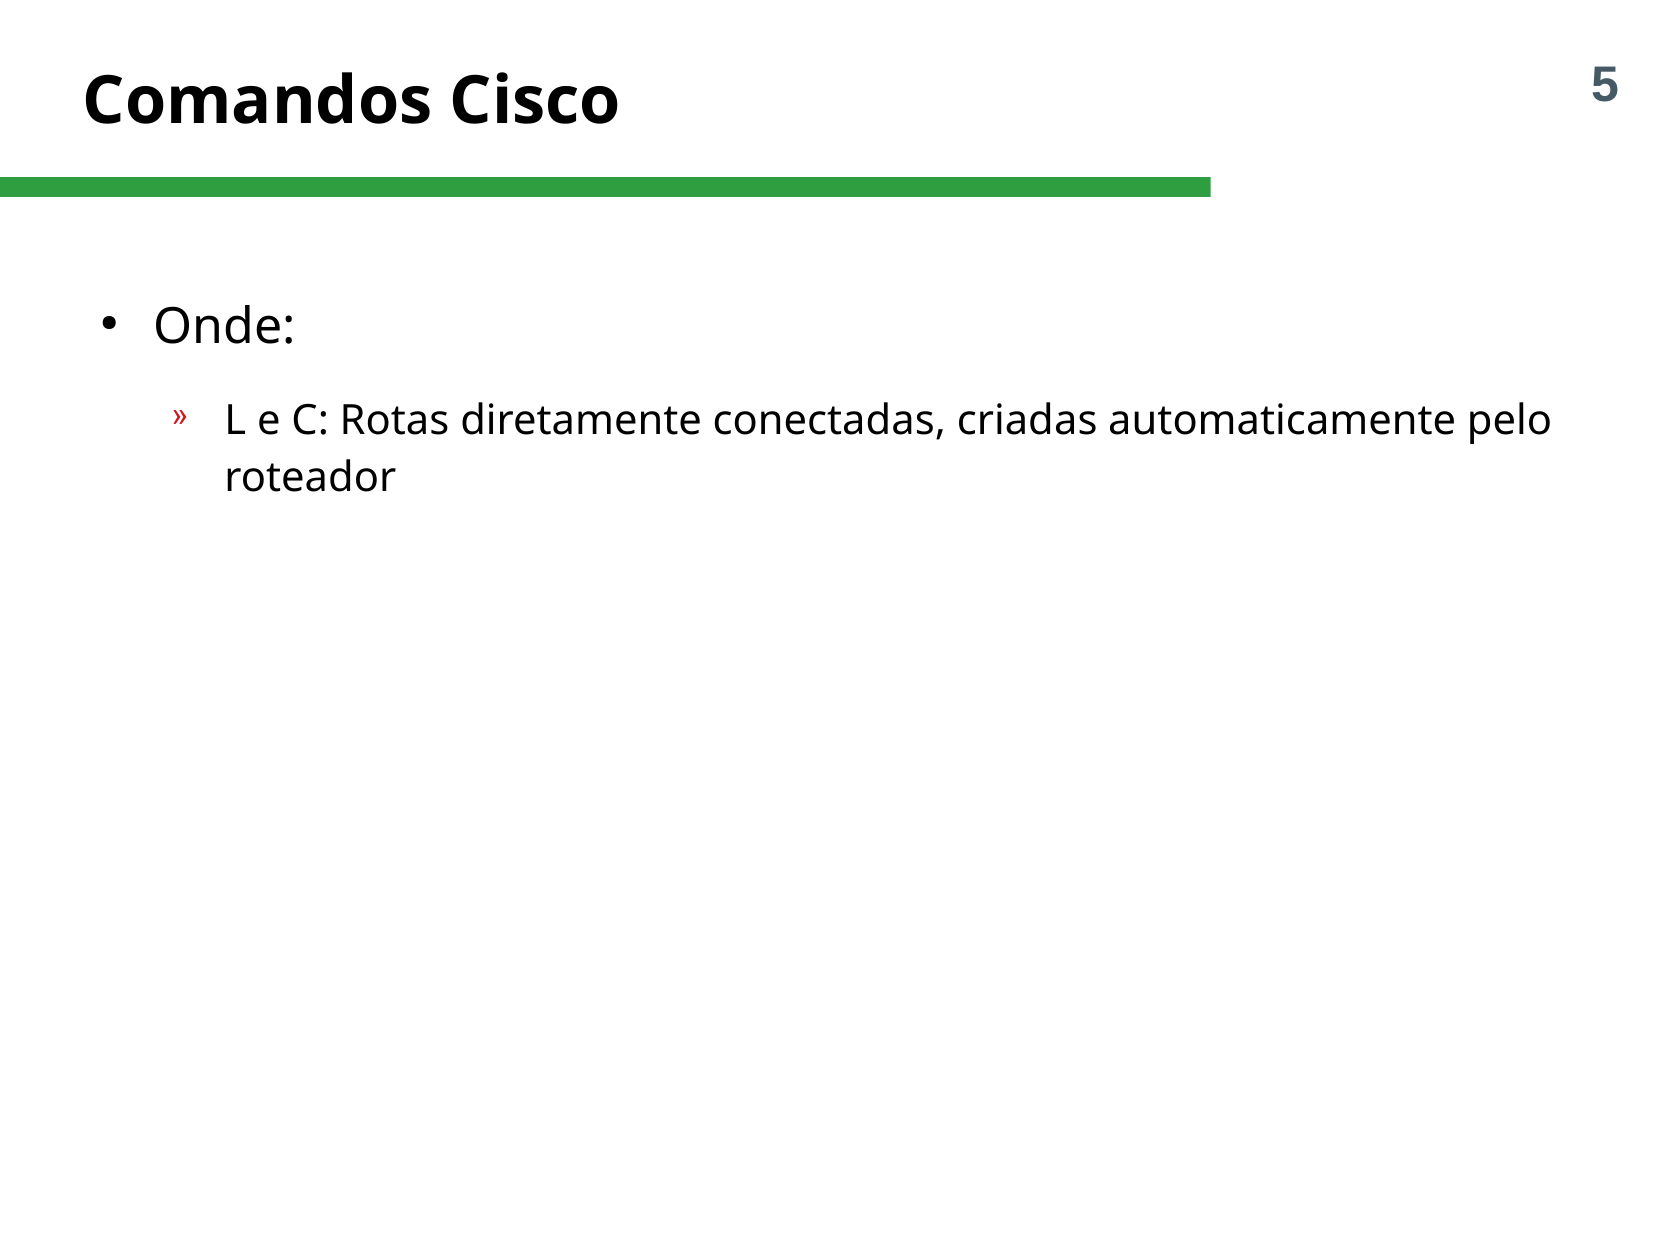

# Comandos Cisco
Onde:
L e C: Rotas diretamente conectadas, criadas automaticamente pelo roteador